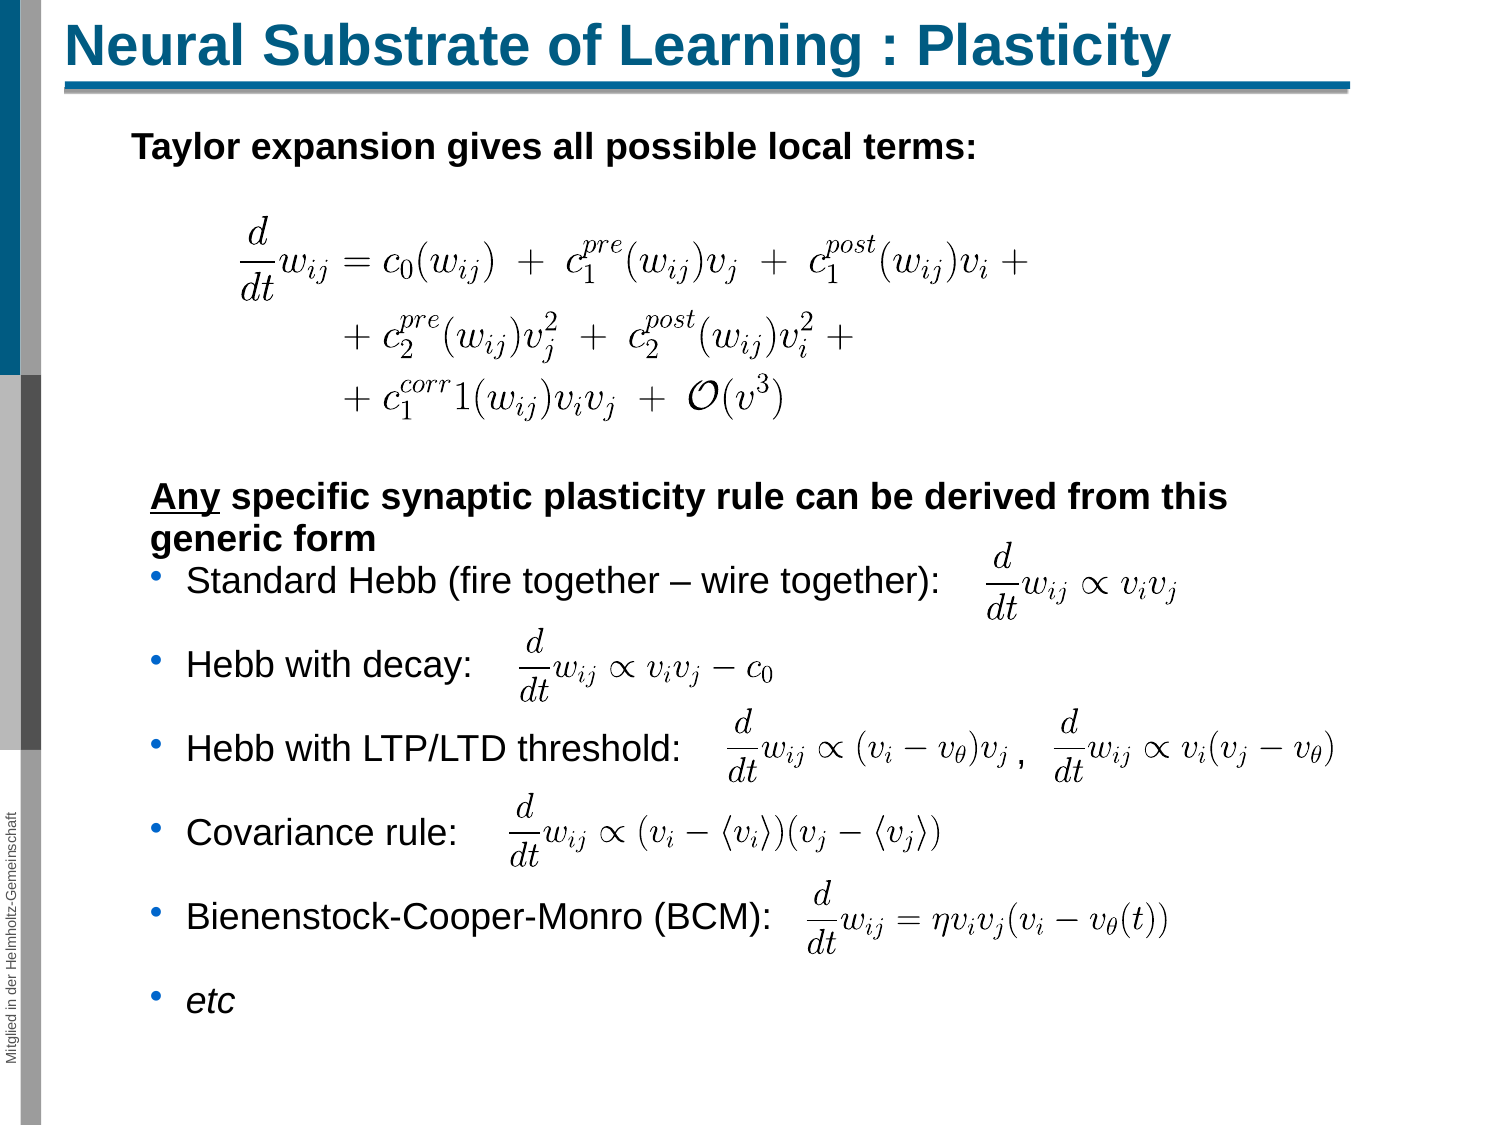

Neural Substrate of Learning : Plasticity
Taylor expansion gives all possible local terms:
Any specific synaptic plasticity rule can be derived from this generic form
Standard Hebb (fire together – wire together):
Hebb with decay:
Hebb with LTP/LTD threshold:
Covariance rule:
Bienenstock-Cooper-Monro (BCM):
etc
,